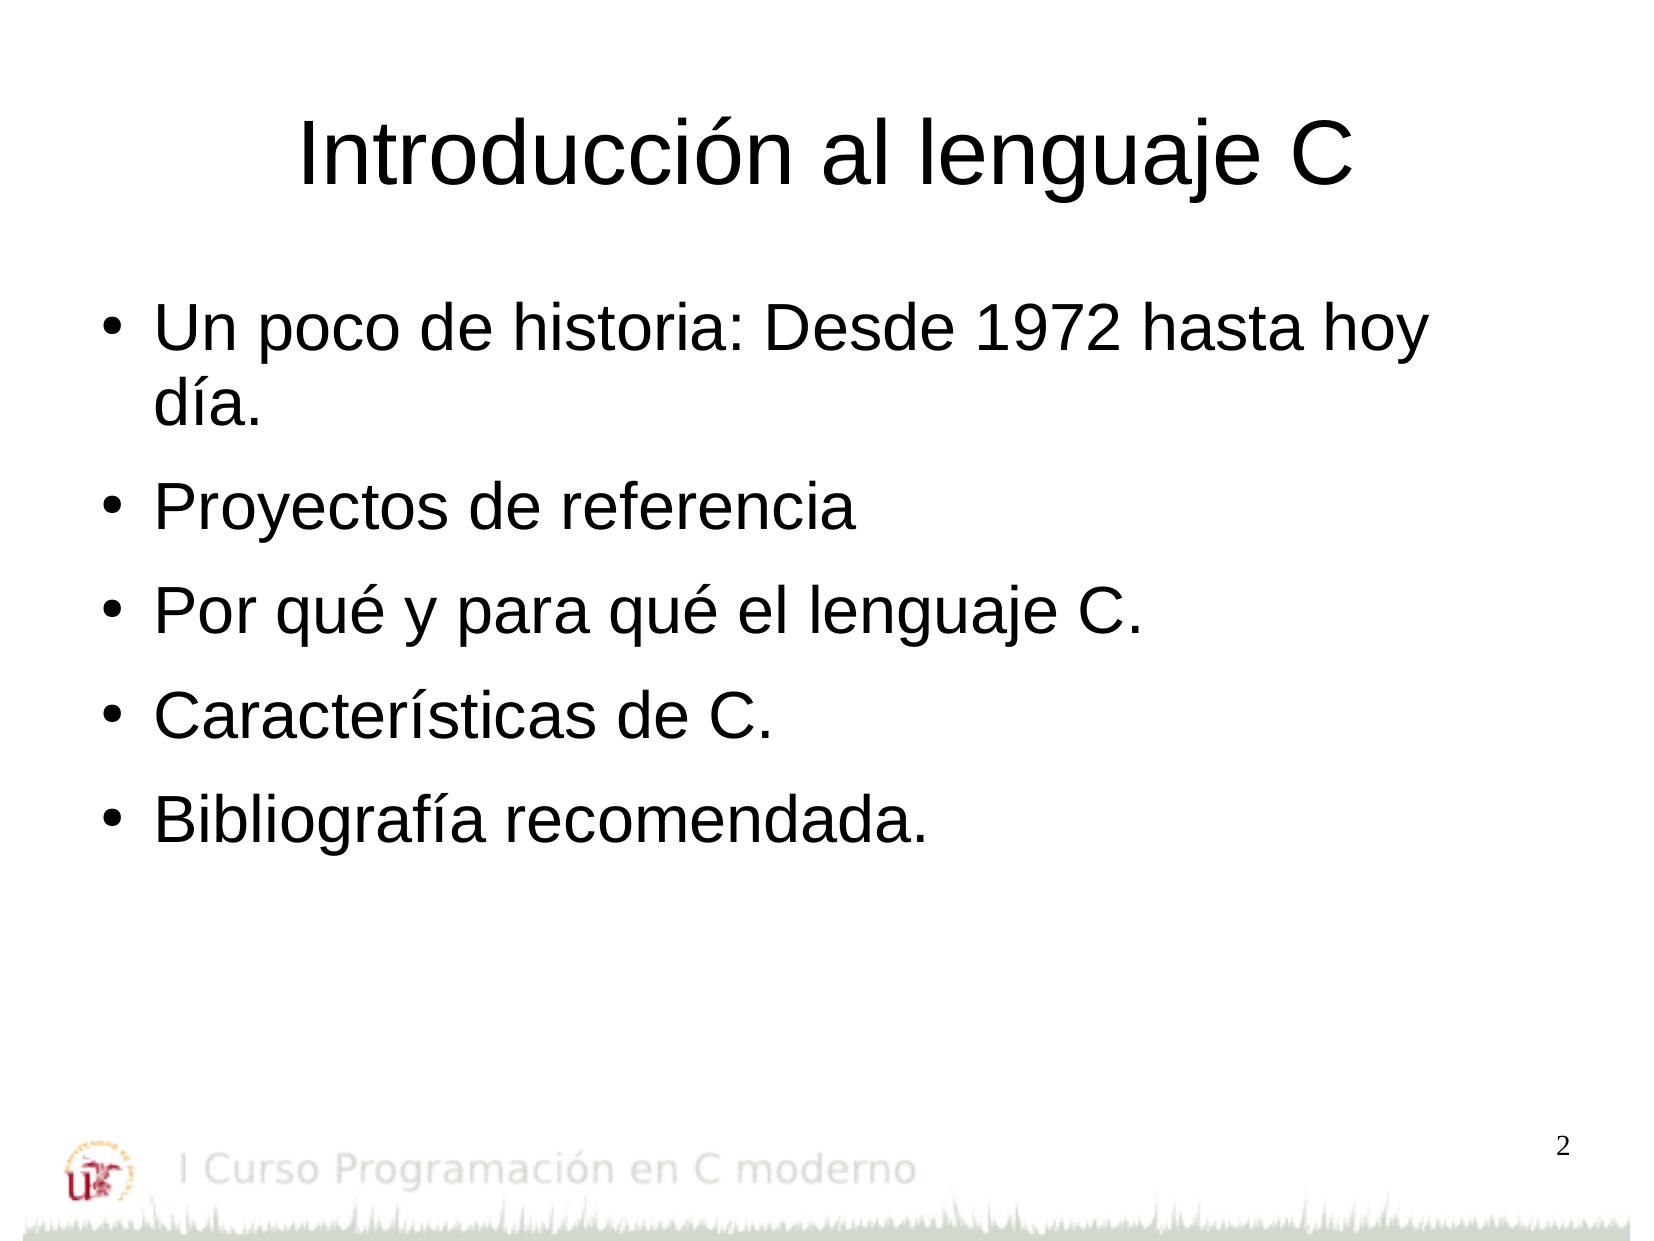

# Introducción al lenguaje C
Un poco de historia: Desde 1972 hasta hoy día.
Proyectos de referencia
Por qué y para qué el lenguaje C.
Características de C.
Bibliografía recomendada.
2